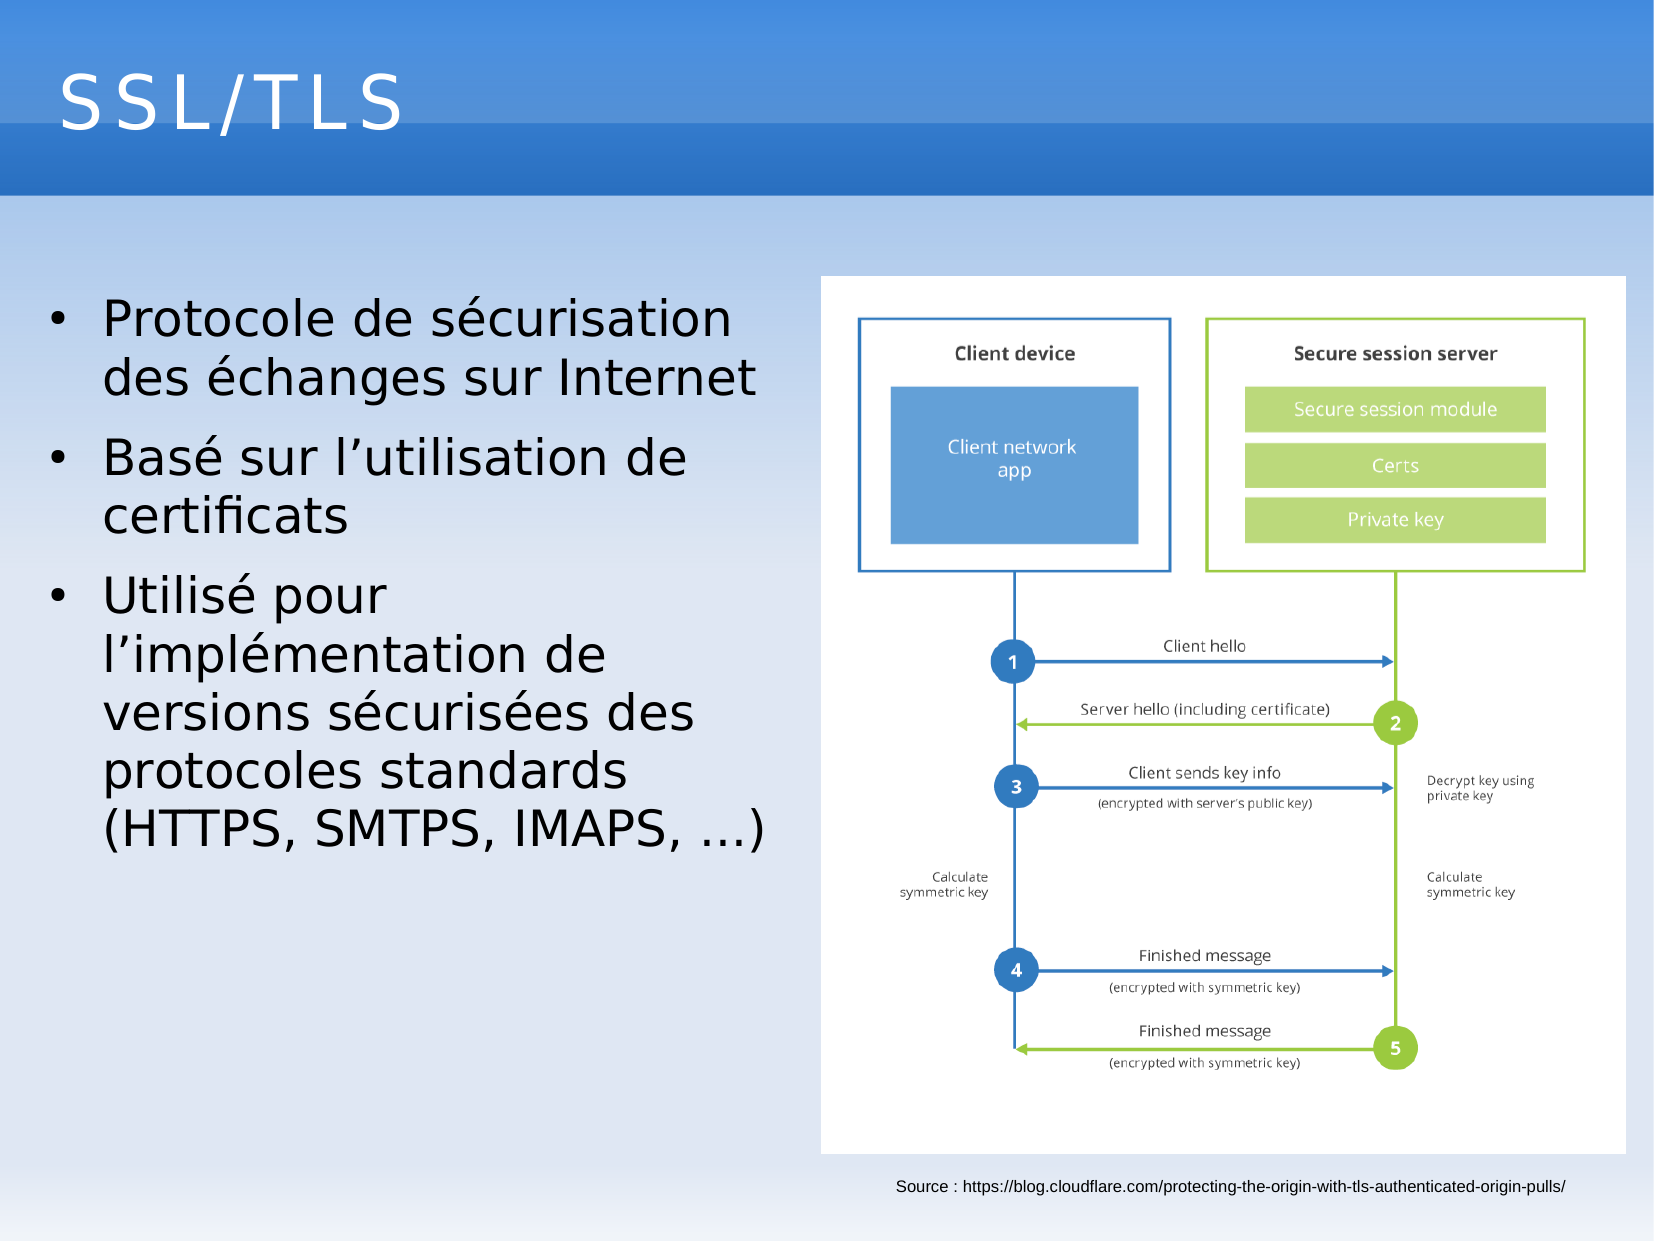

# SSL/TLS
Protocole de sécurisation des échanges sur Internet
Basé sur l’utilisation de certificats
Utilisé pour l’implémentation de versions sécurisées des protocoles standards (HTTPS, SMTPS, IMAPS, ...)
Source : https://blog.cloudflare.com/protecting-the-origin-with-tls-authenticated-origin-pulls/